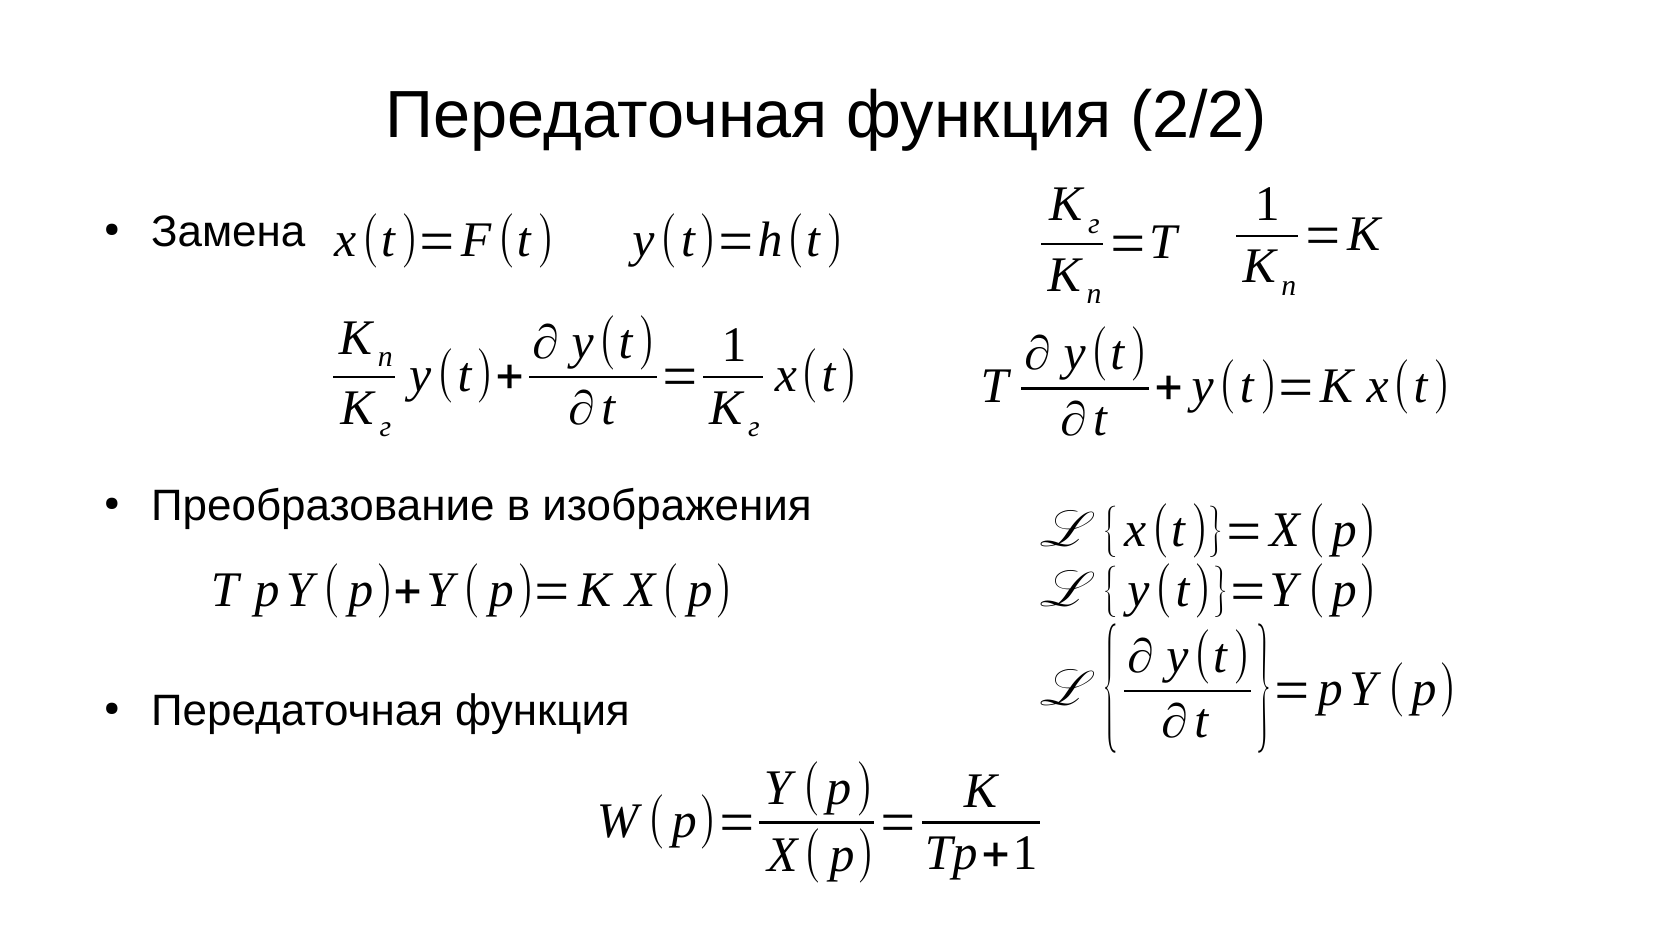

# Передаточная функция (2/2)
Замена
Преобразование в изображения
Передаточная функция